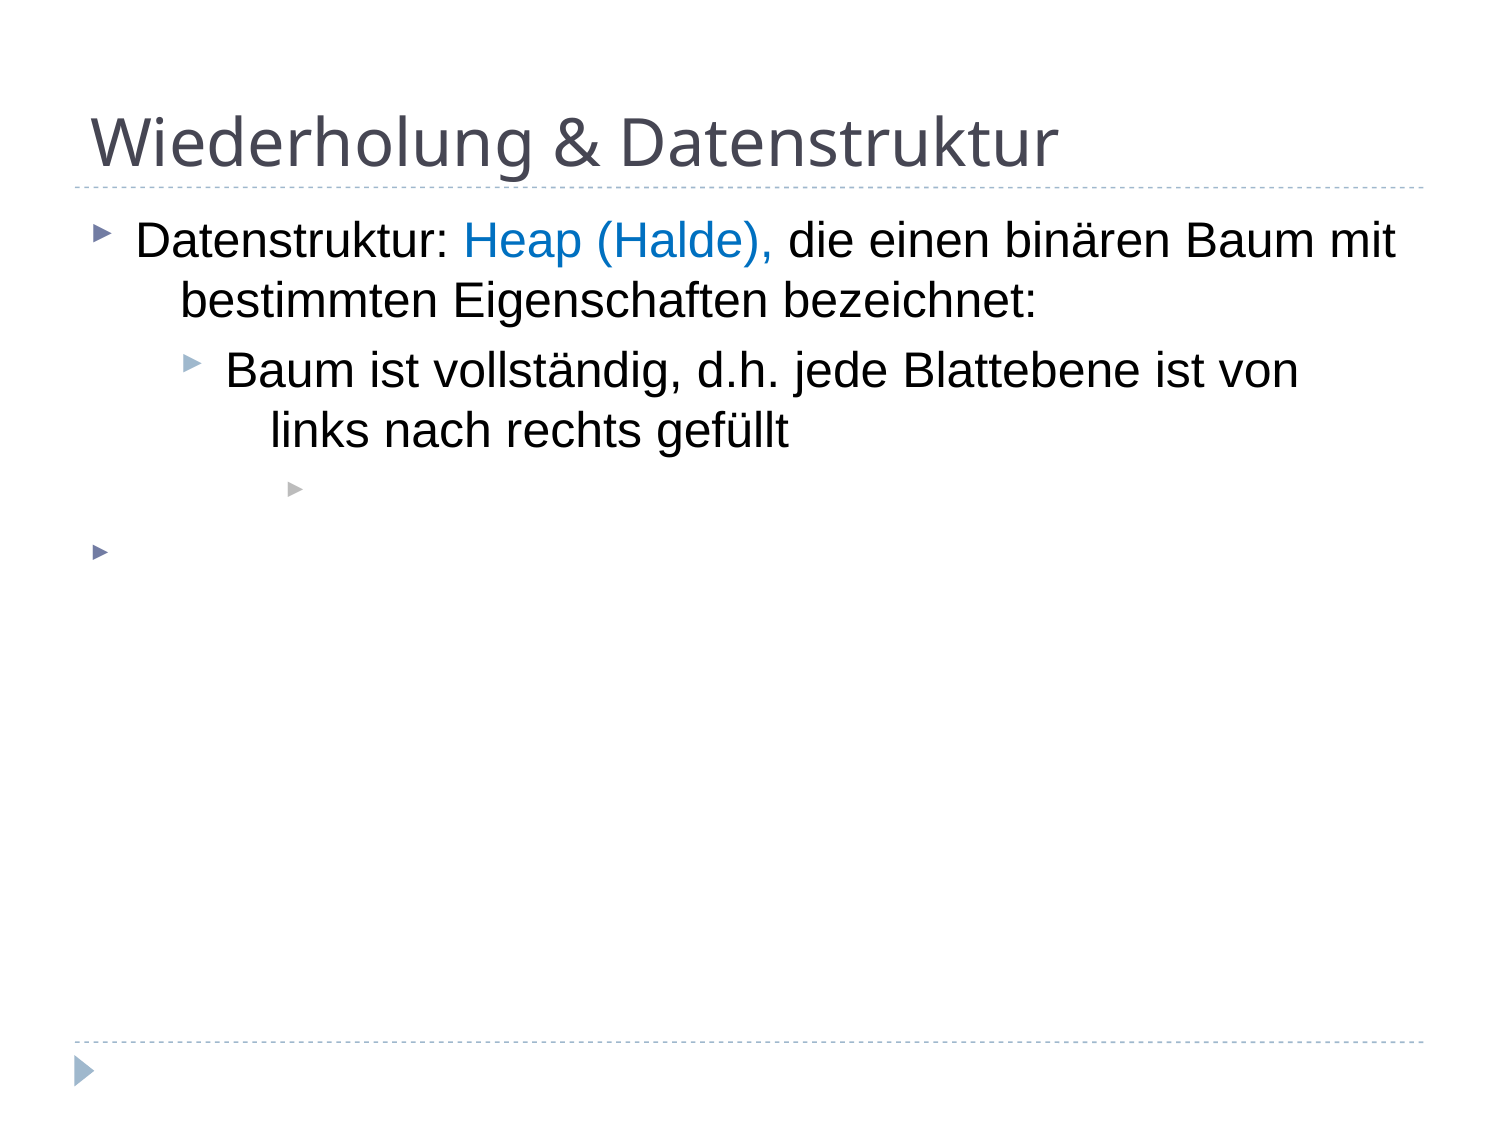

# Wiederholung & Datenstruktur
Datenstruktur: Heap (Halde), die einen binären Baum mit bestimmten Eigenschaften bezeichnet:
Baum ist vollständig, d.h. jede Blattebene ist von links nach rechts gefüllt